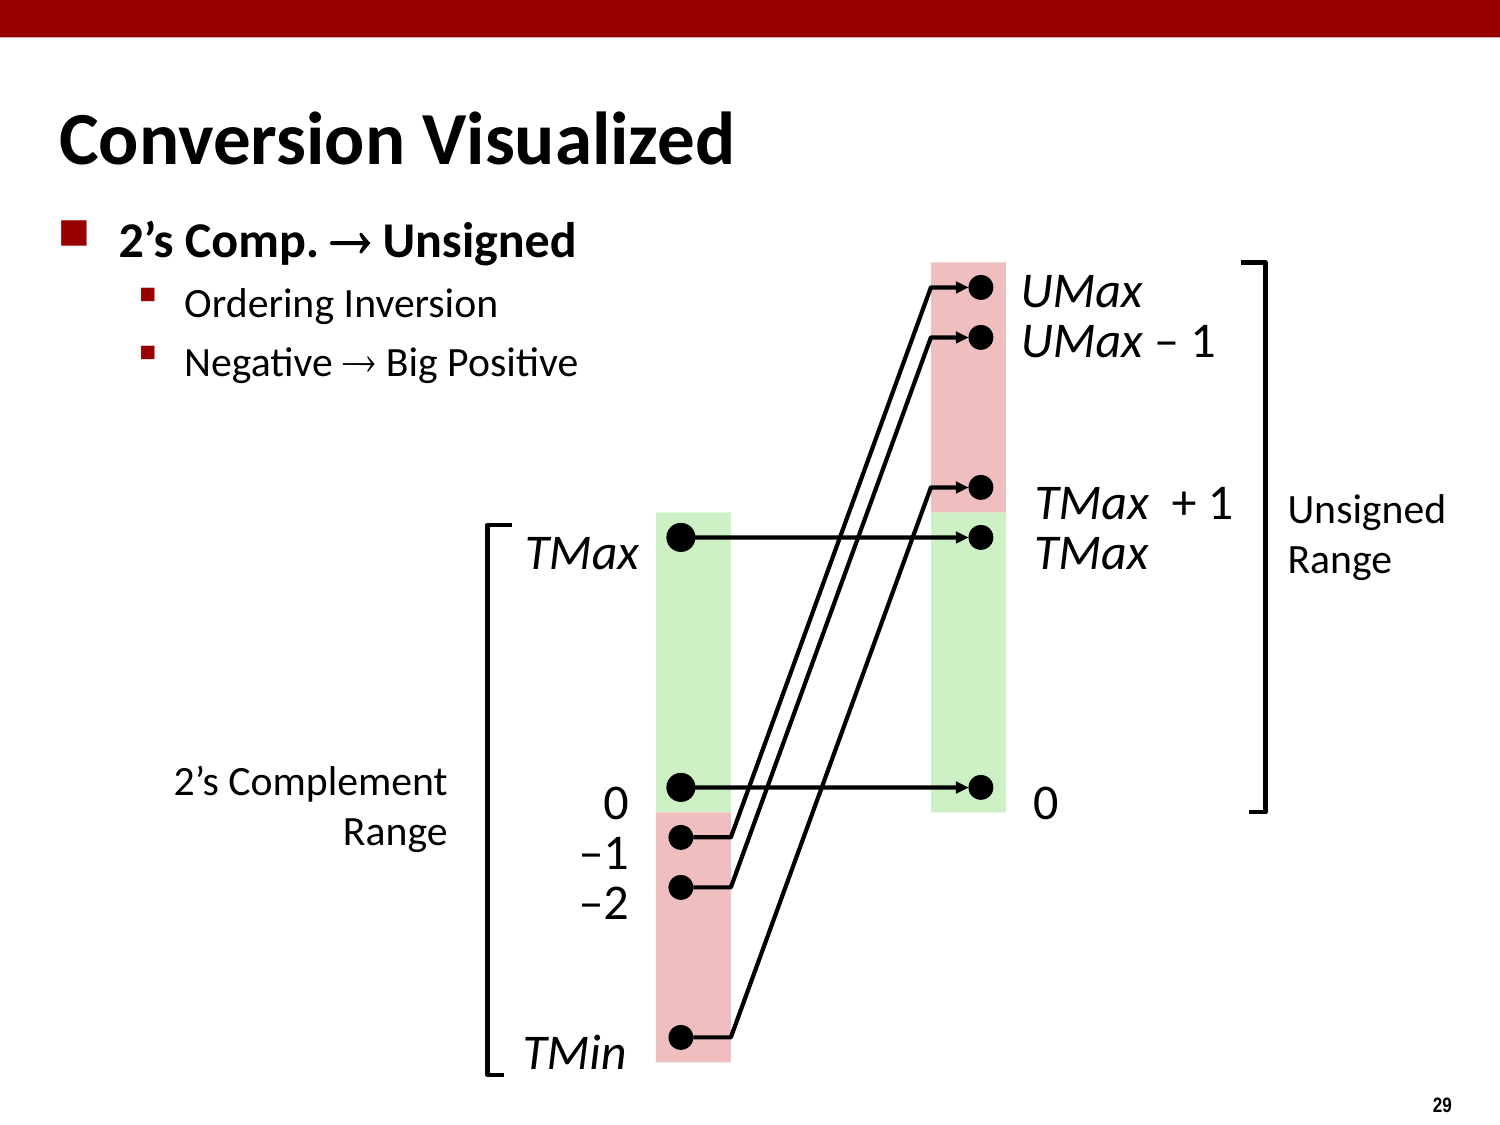

Conversion Visualized
2’s Comp.  Unsigned
Ordering Inversion
Negative  Big Positive
UMax
UMax – 1
TMax + 1
Unsigned
Range
TMax
TMax
2’s Complement Range
0
0
–1
–2
TMin